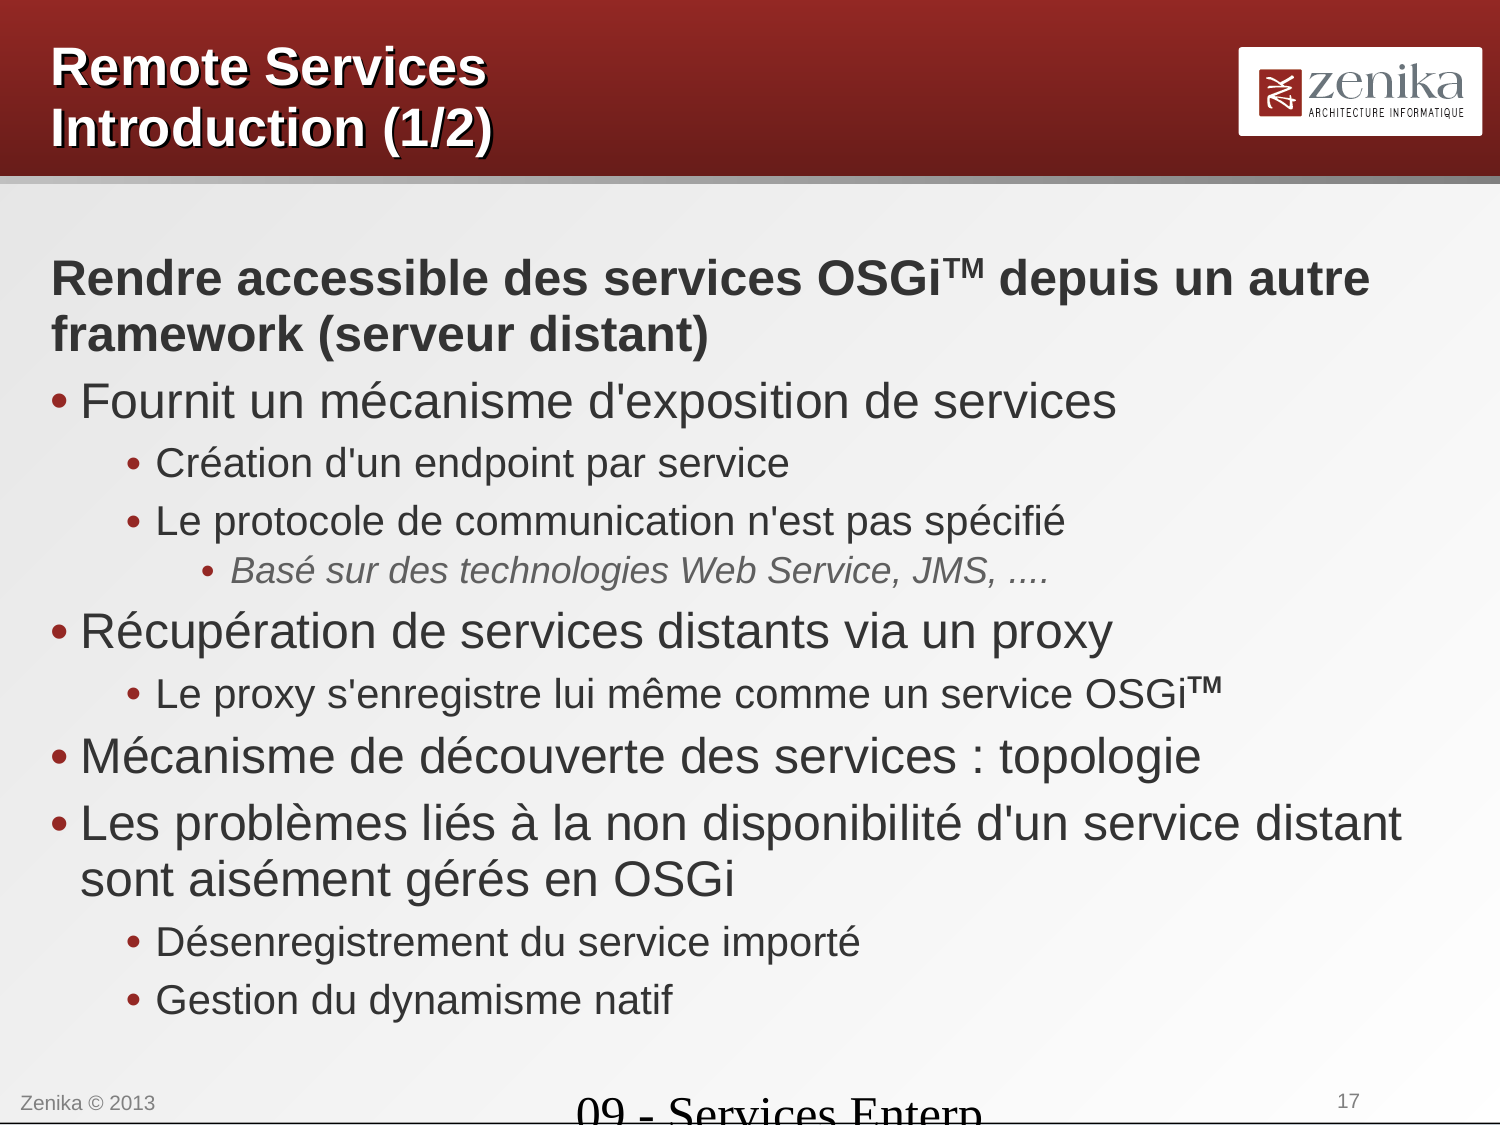

# Remote Services Introduction (1/2)
Rendre accessible des services OSGiTM depuis un autre framework (serveur distant)
Fournit un mécanisme d'exposition de services
Création d'un endpoint par service
Le protocole de communication n'est pas spécifié
Basé sur des technologies Web Service, JMS, ....
Récupération de services distants via un proxy
Le proxy s'enregistre lui même comme un service OSGiTM
Mécanisme de découverte des services : topologie
Les problèmes liés à la non disponibilité d'un service distant sont aisément gérés en OSGi
Désenregistrement du service importé
Gestion du dynamisme natif